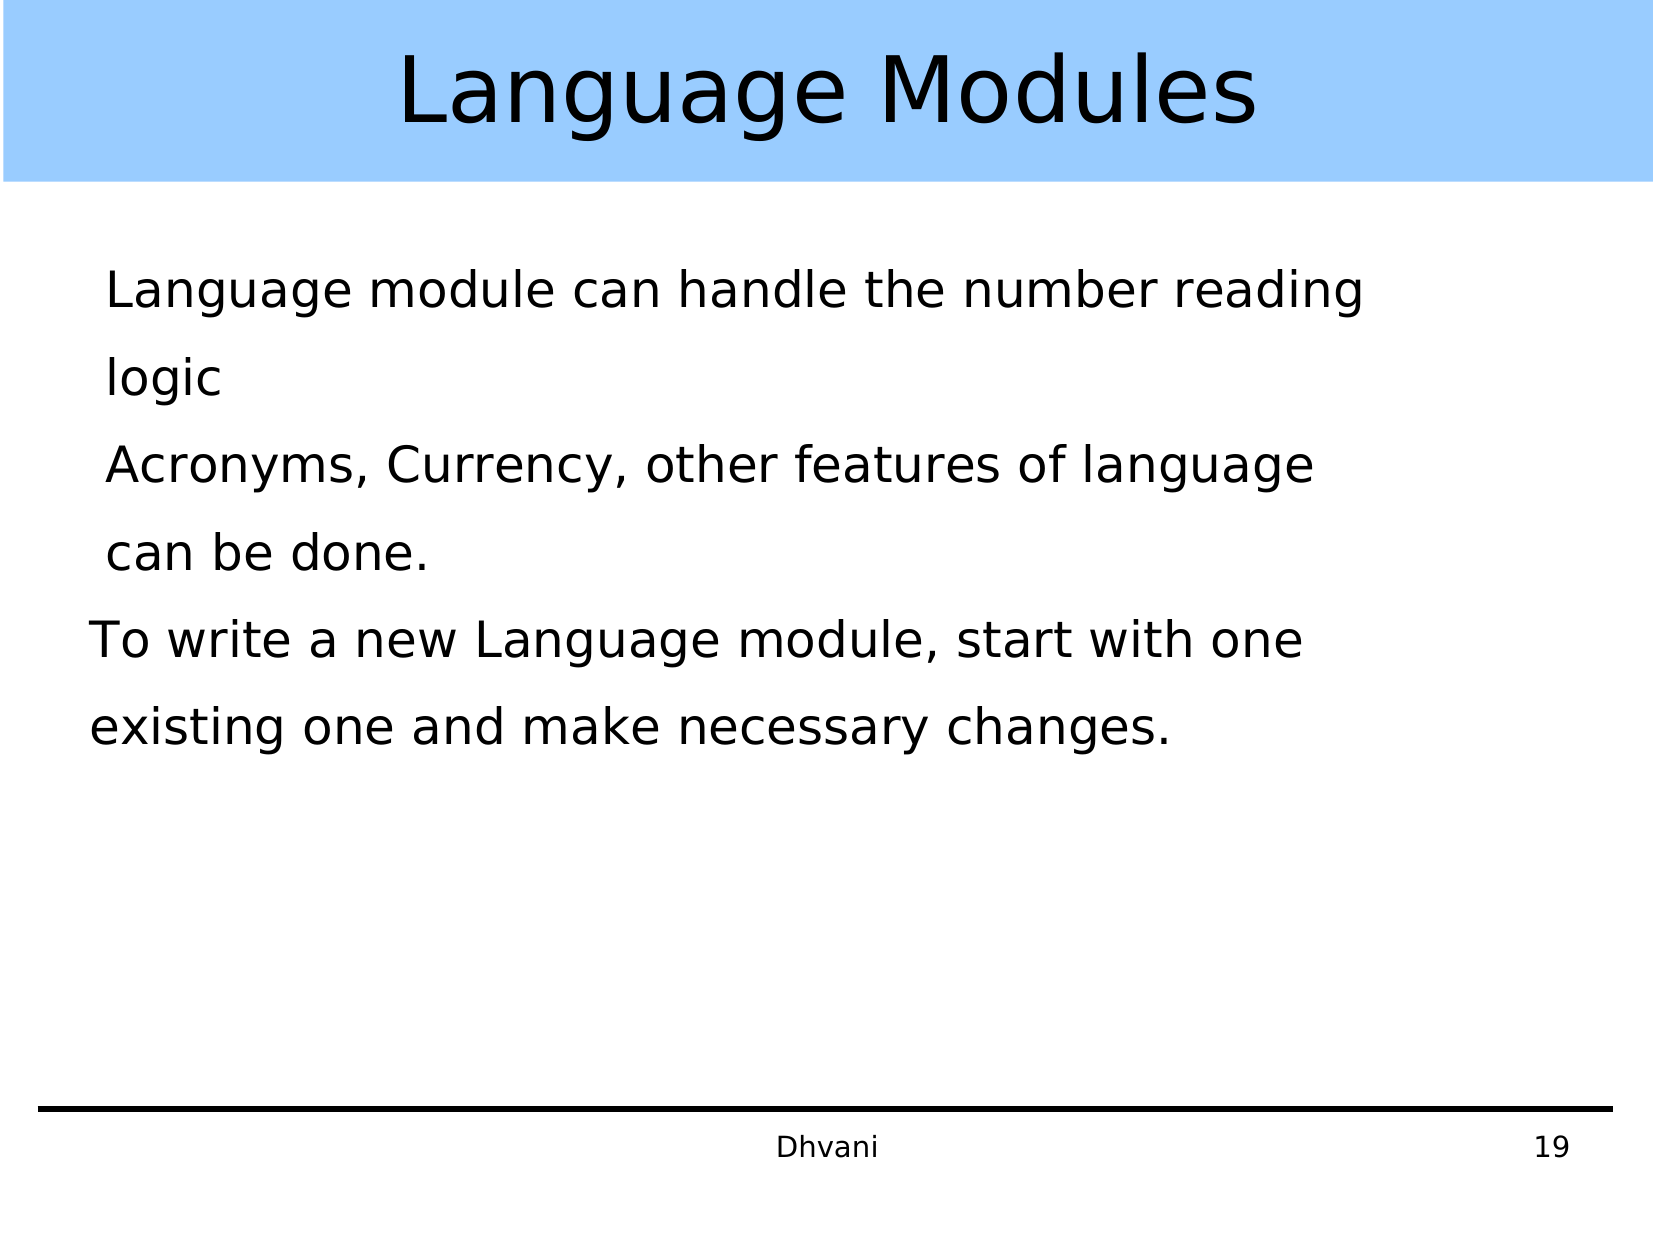

# Language Modules
 Language module can handle the number reading logic
 Acronyms, Currency, other features of language can be done.
To write a new Language module, start with one existing one and make necessary changes.
Dhvani
19